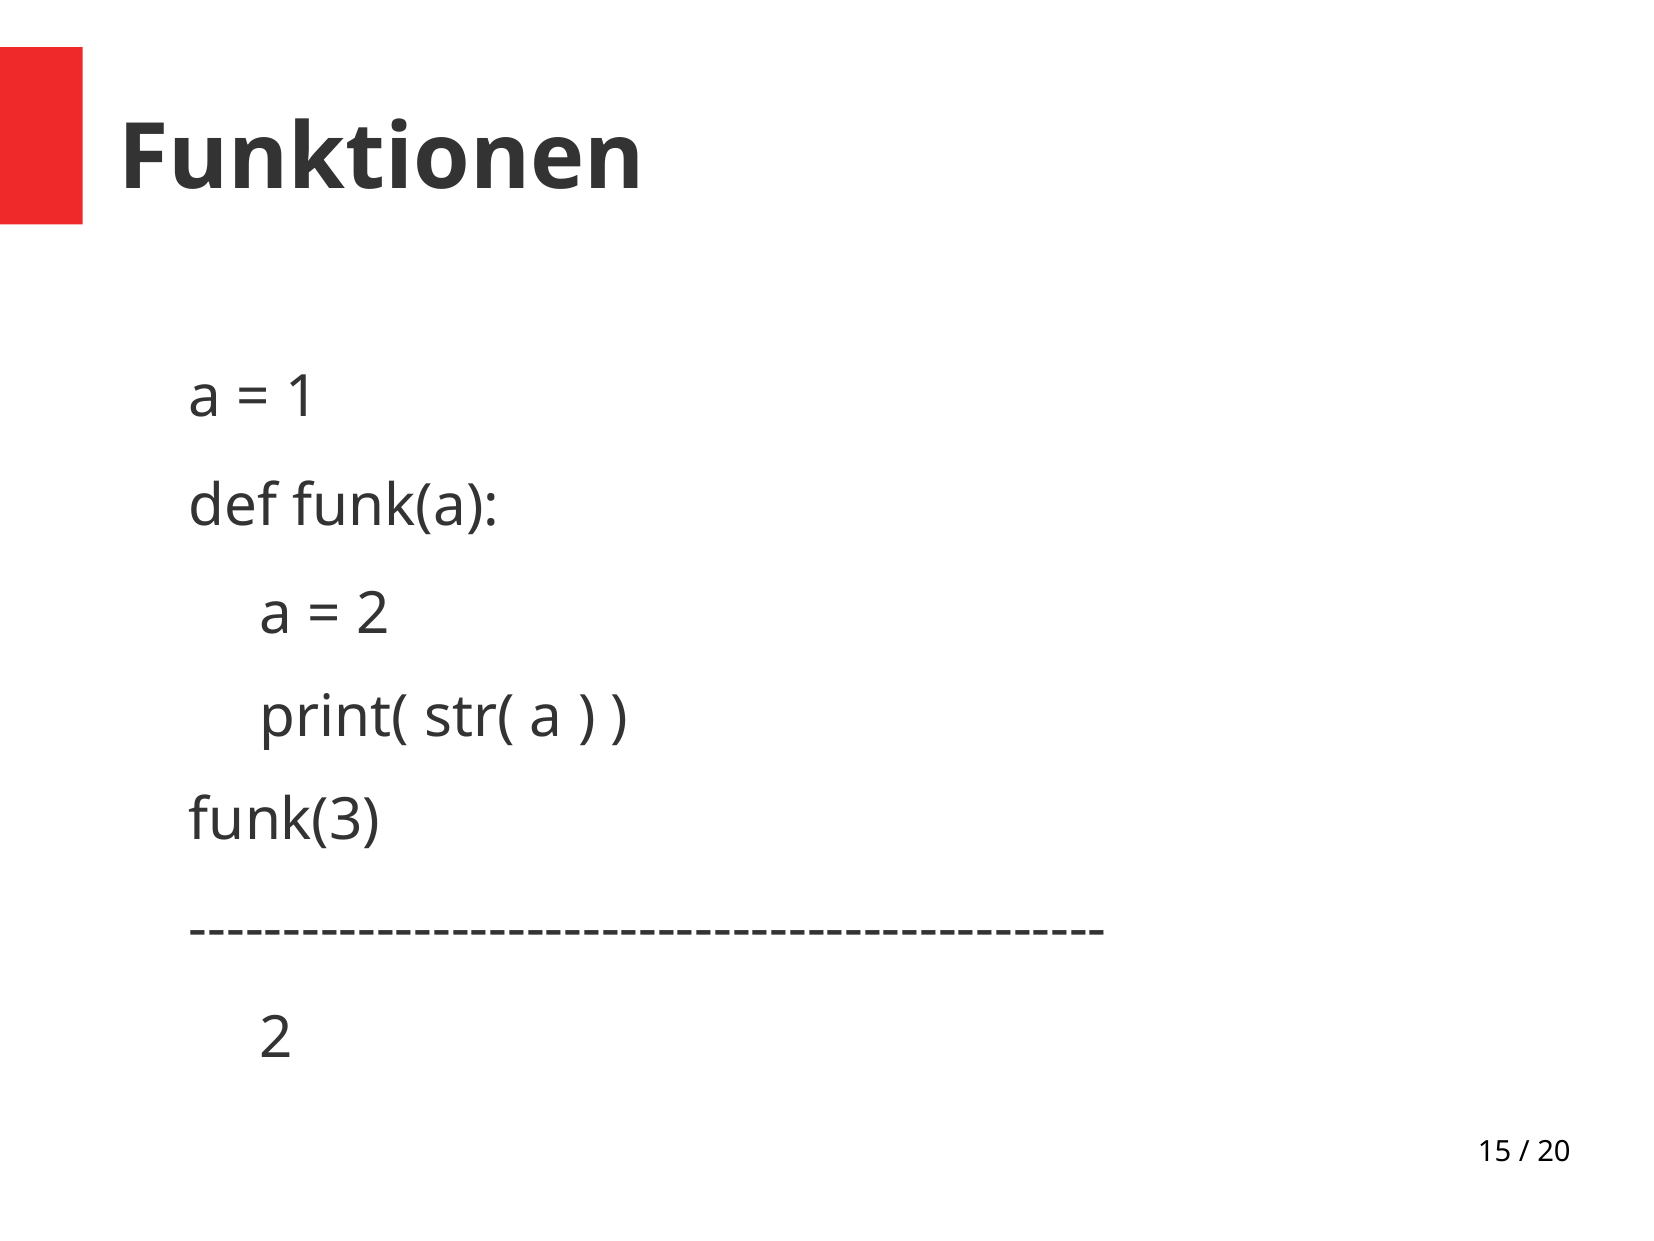

# Funktionen
a = 1
def funk(a):
a = 2
print( str( a ) )
funk(3)
-------------------------------------------------
2
15